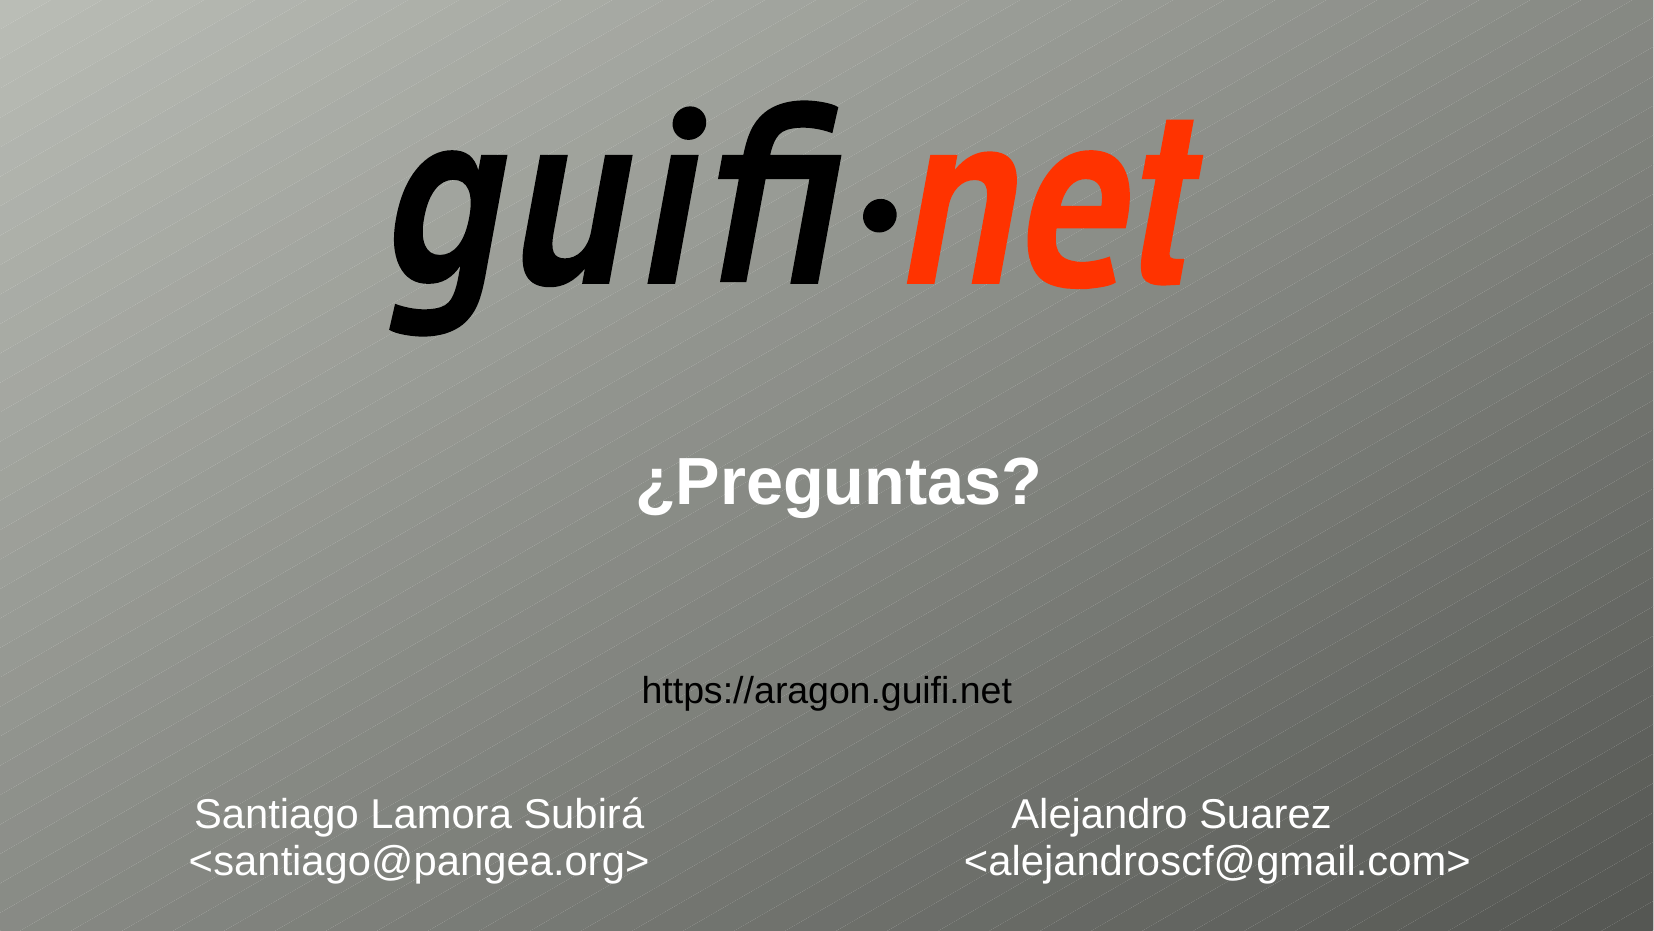

# ¿Preguntas?
https://aragon.guifi.net
Santiago Lamora Subirá
<santiago@pangea.org>
Alejandro Suarez
<alejandroscf@gmail.com>